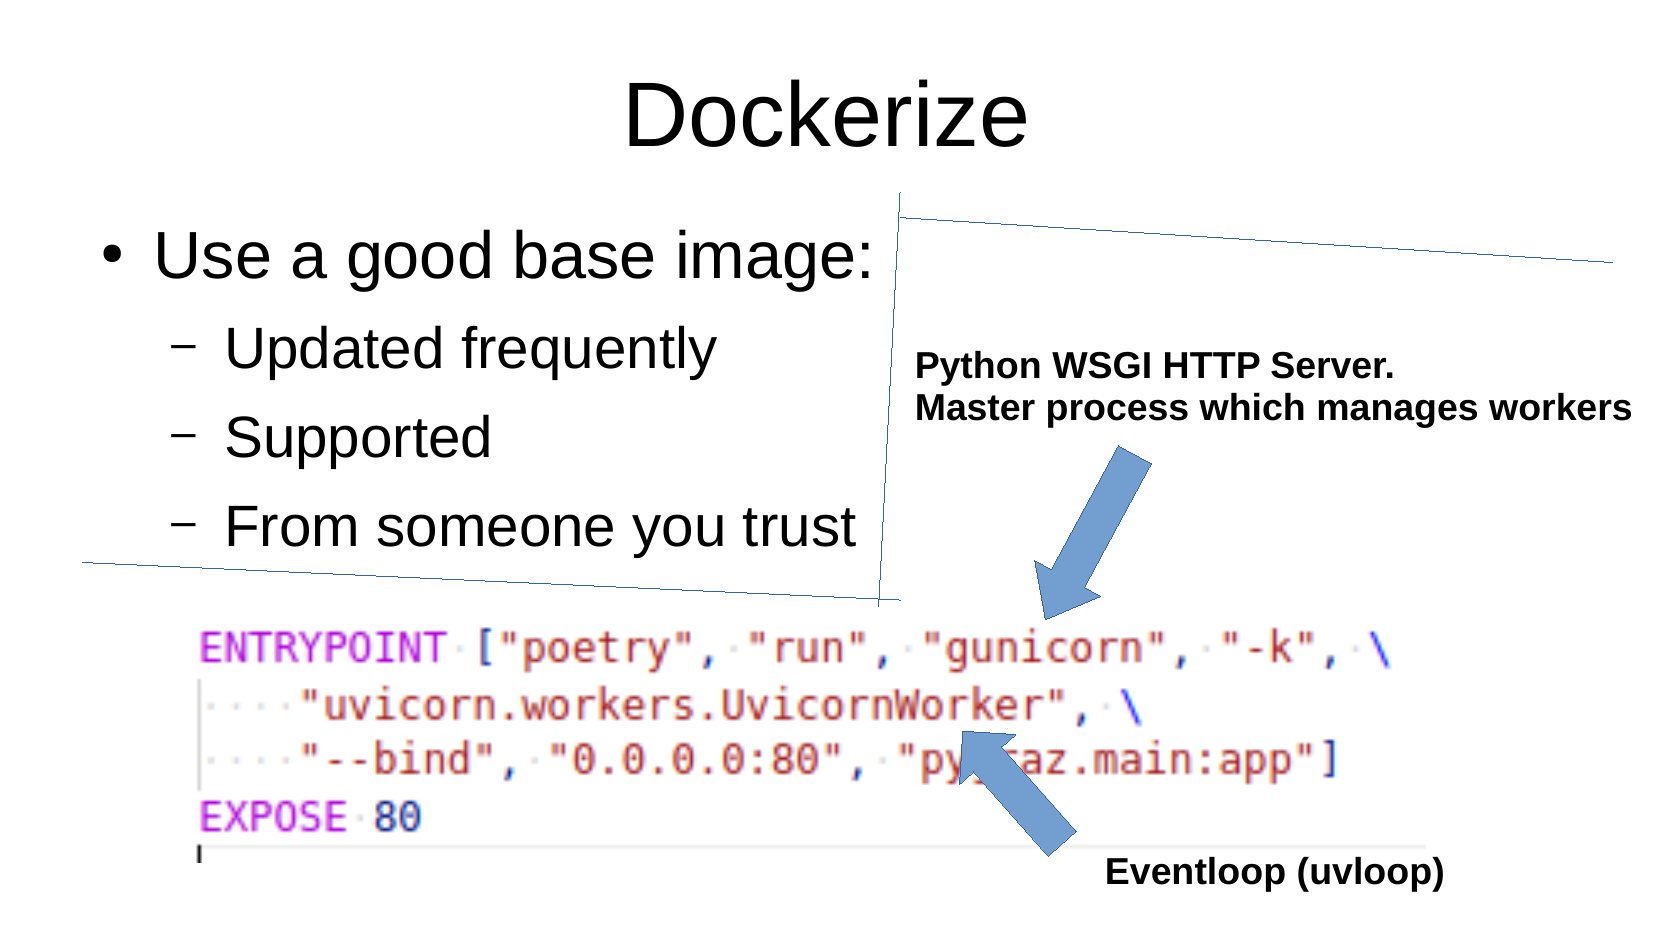

# Dockerize
Use a good base image:
Updated frequently
Supported
From someone you trust
Python WSGI HTTP Server.
Master process which manages workers
Eventloop (uvloop)